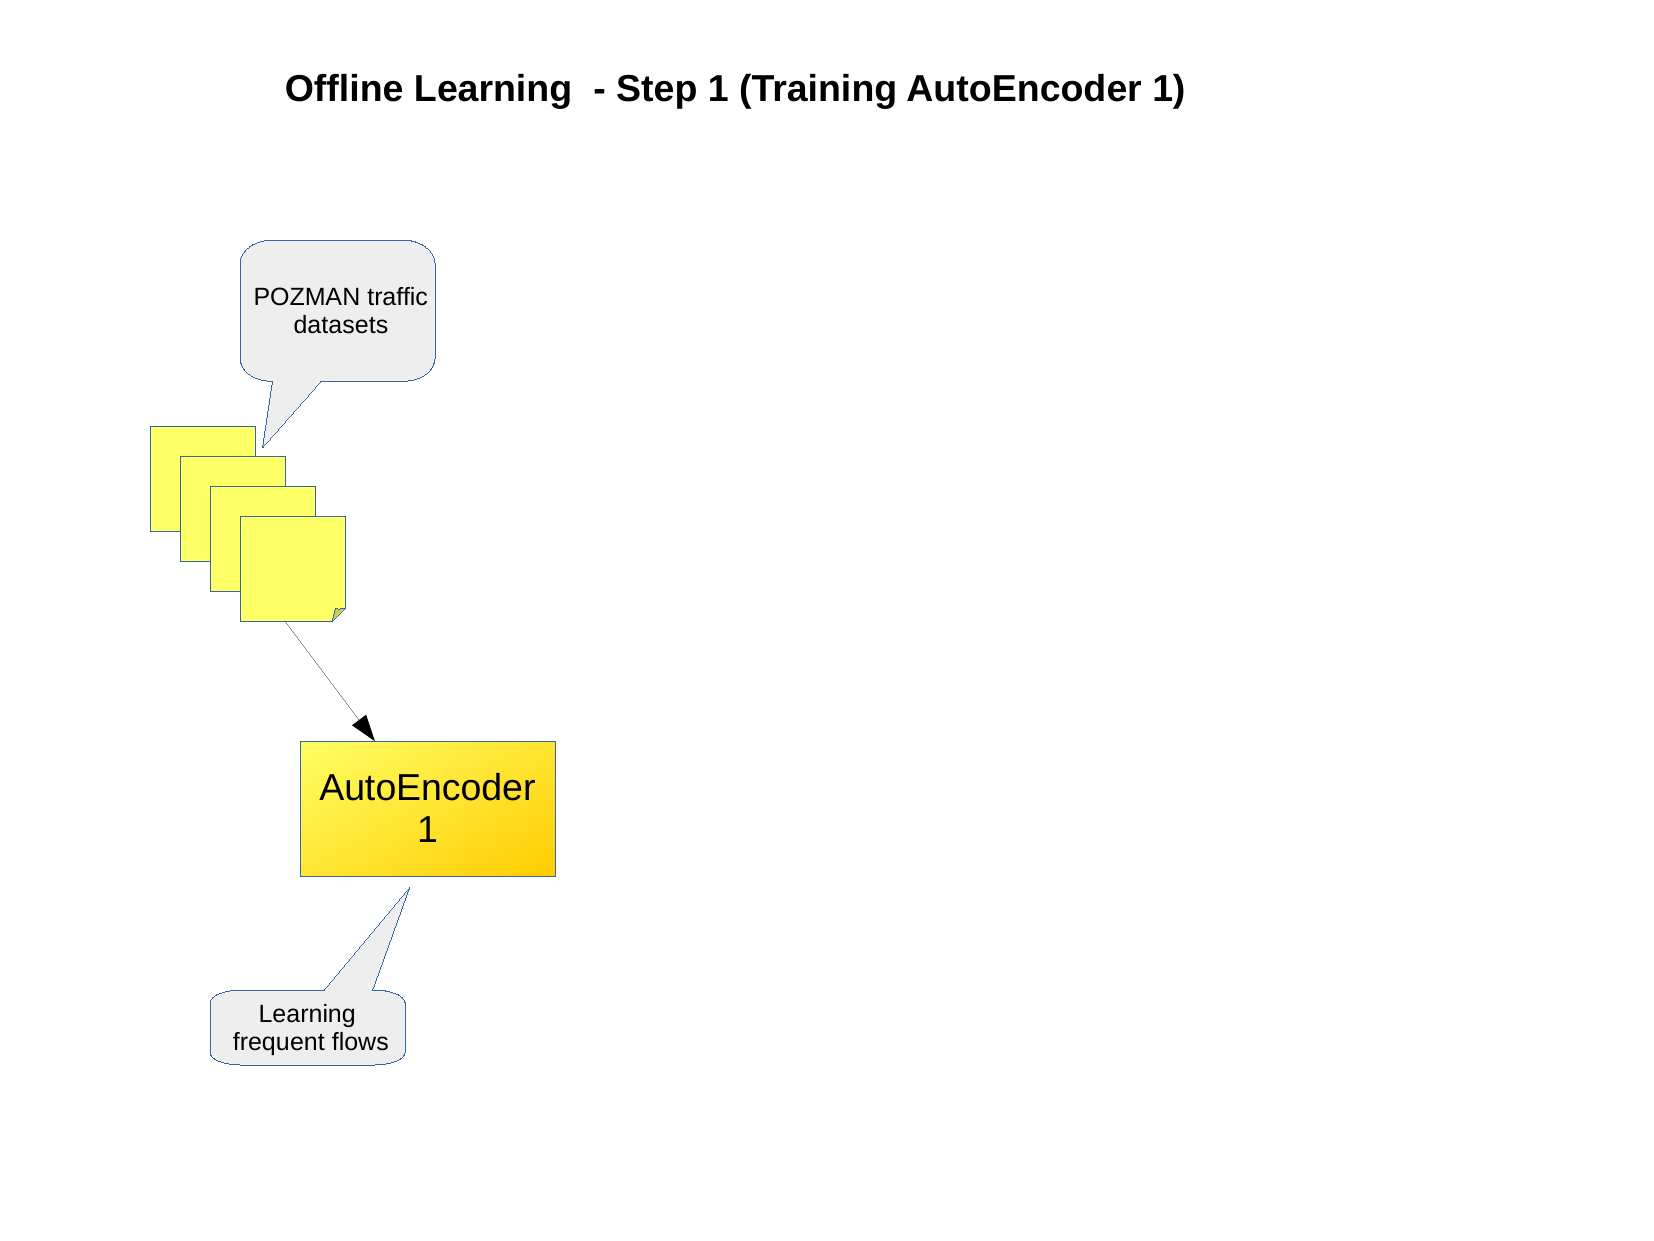

Offline Learning - Step 1 (Training AutoEncoder 1)
 POZMAN traffic
 datasets
AutoEncoder
1
Learning
 frequent flows